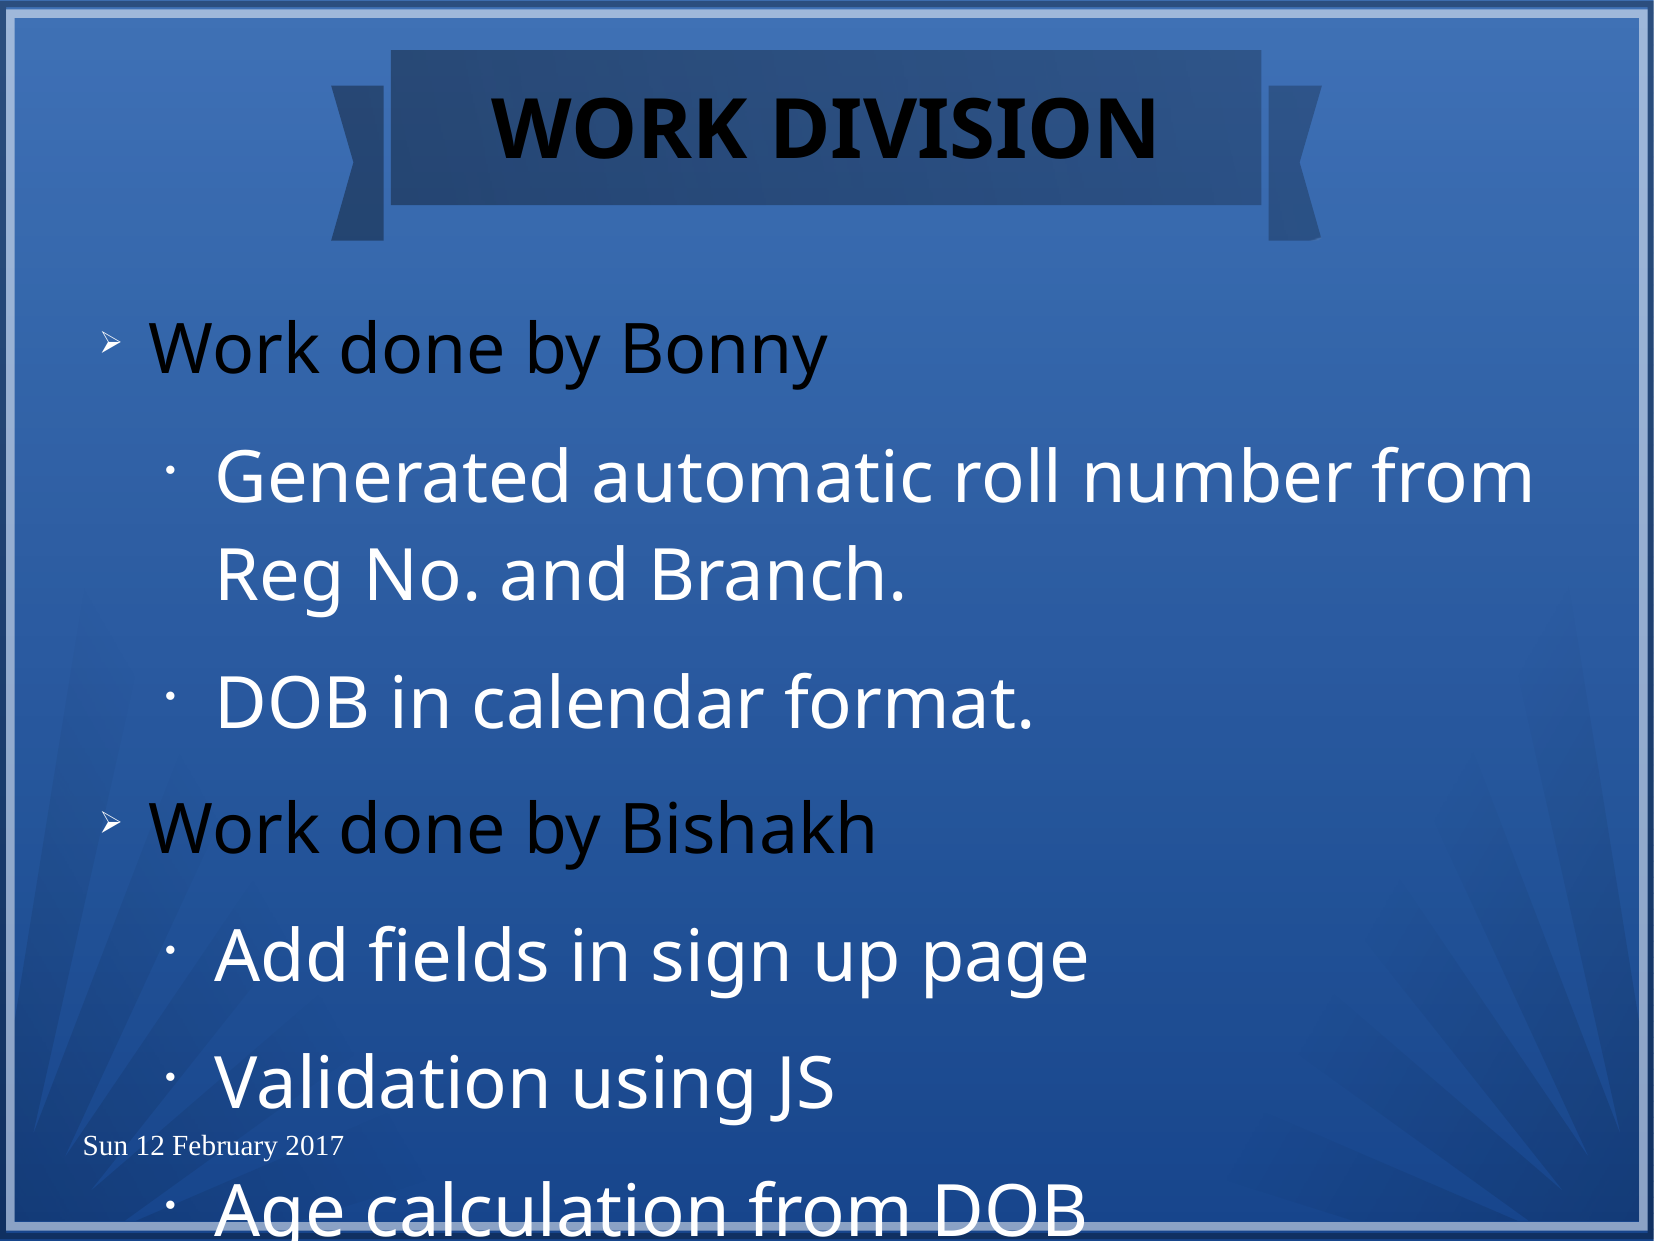

# WORK DIVISION
Work done by Bonny
Generated automatic roll number from Reg No. and Branch.
DOB in calendar format.
Work done by Bishakh
Add fields in sign up page
Validation using JS
Age calculation from DOB
Sun 12 February 2017